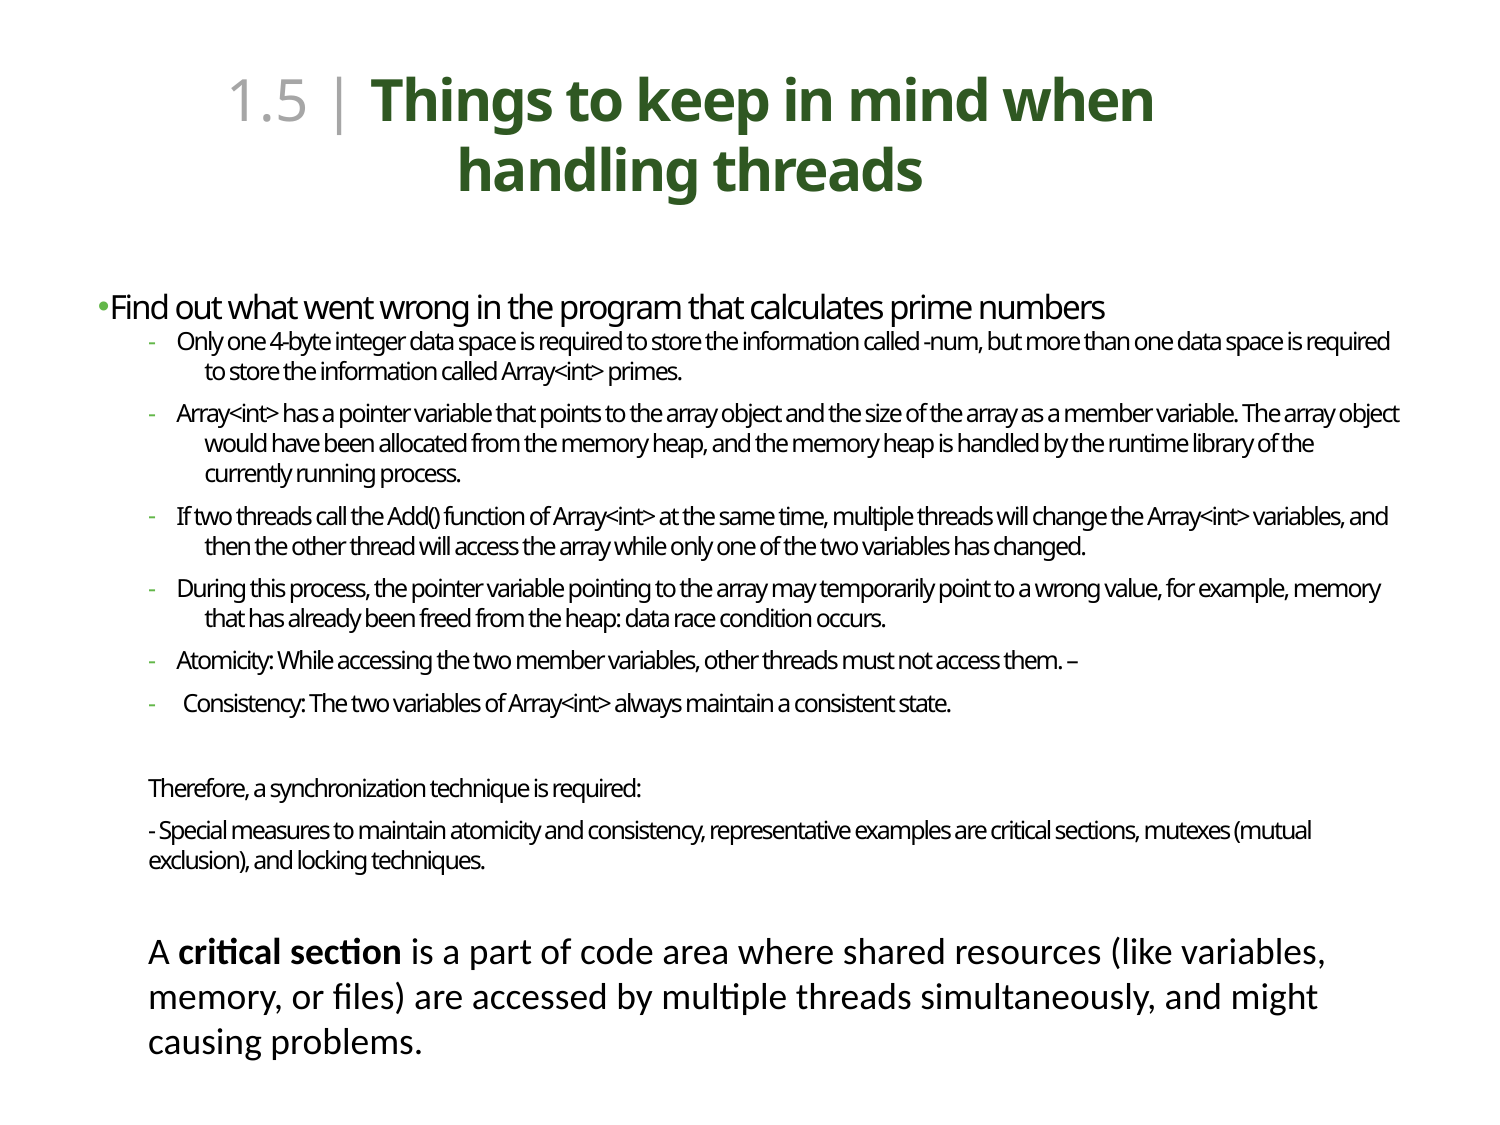

1.5 | Things to keep in mind when handling threads
Find out what went wrong in the program that calculates prime numbers
Only one 4-byte integer data space is required to store the information called -num, but more than one data space is required to store the information called Array<int> primes.
Array<int> has a pointer variable that points to the array object and the size of the array as a member variable. The array object would have been allocated from the memory heap, and the memory heap is handled by the runtime library of the currently running process.
If two threads call the Add() function of Array<int> at the same time, multiple threads will change the Array<int> variables, and then the other thread will access the array while only one of the two variables has changed.
During this process, the pointer variable pointing to the array may temporarily point to a wrong value, for example, memory that has already been freed from the heap: data race condition occurs.
Atomicity: While accessing the two member variables, other threads must not access them. –
 Consistency: The two variables of Array<int> always maintain a consistent state.
Therefore, a synchronization technique is required:
- Special measures to maintain atomicity and consistency, representative examples are critical sections, mutexes (mutual exclusion), and locking techniques.
A critical section is a part of code area where shared resources (like variables, memory, or files) are accessed by multiple threads simultaneously, and might causing problems.